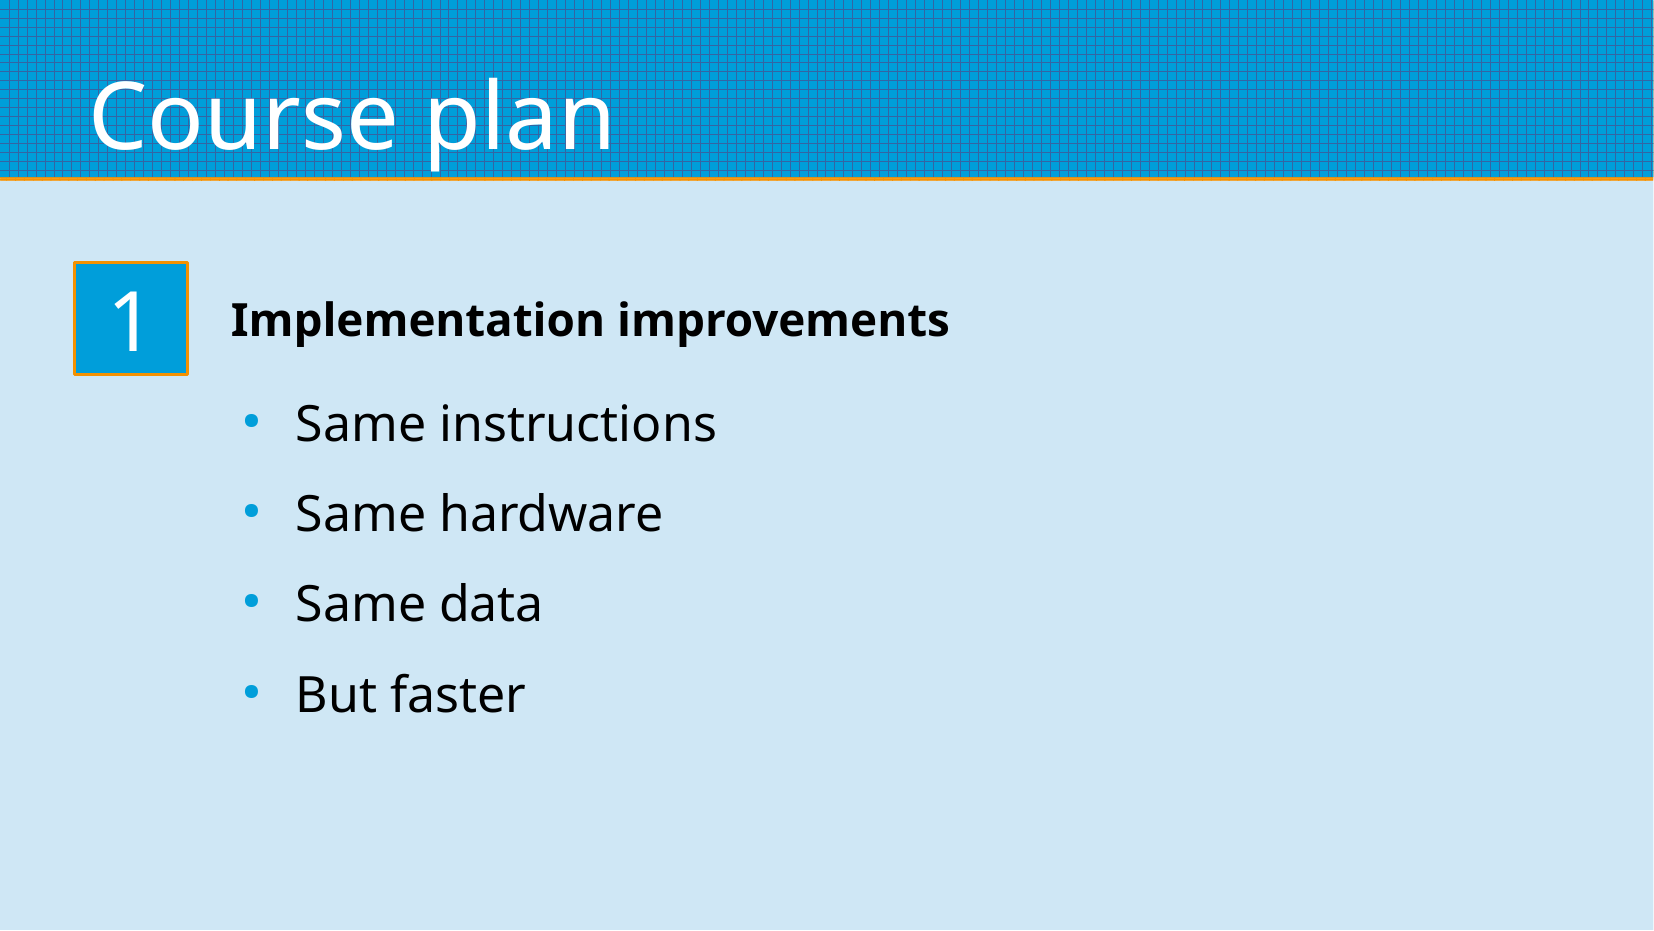

# Course plan
1
Implementation improvements
Same instructions
Same hardware
Same data
But faster